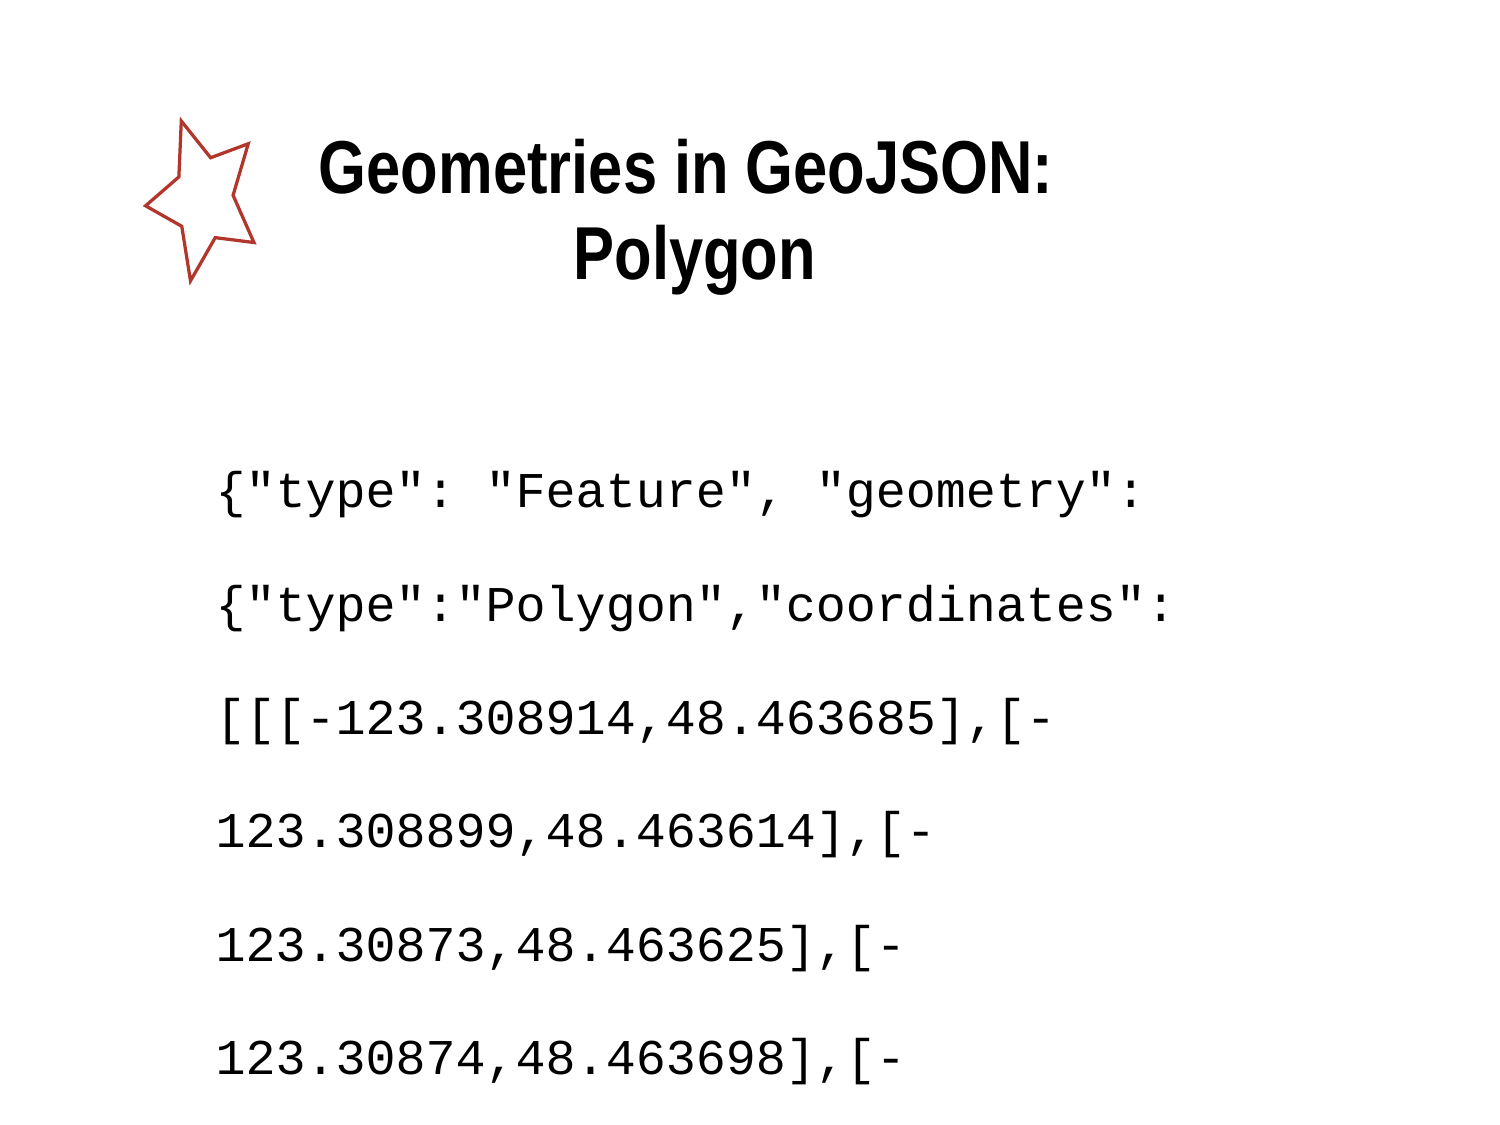

# Geometries in GeoJSON: Polygon
{"type": "Feature", "geometry":{"type":"Polygon","coordinates":[[[-123.308914,48.463685],[-123.308899,48.463614],[-123.30873,48.463625],[-123.30874,48.463698],[-123.308914,48.463685]]]}}